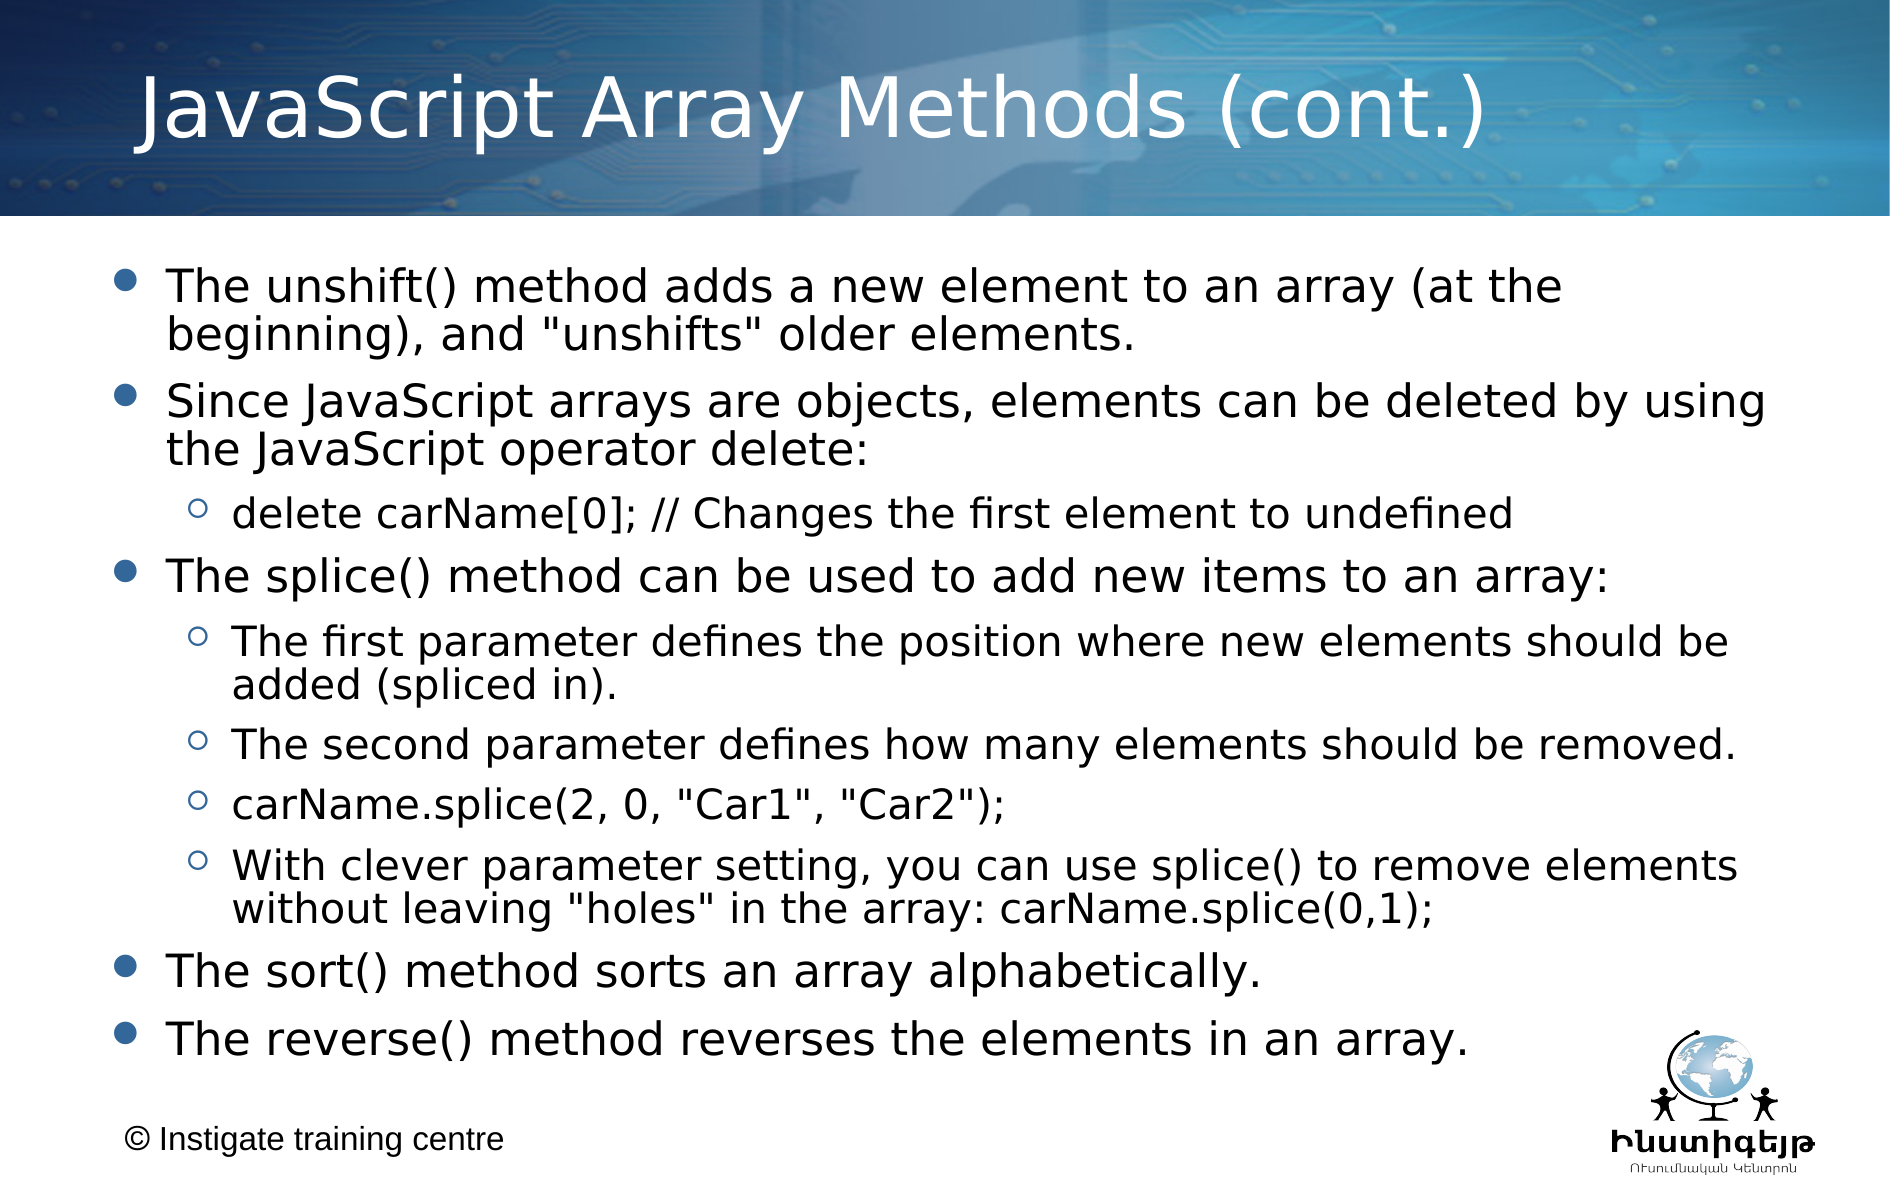

JavaScript Array Methods (cont.)
# The unshift() method adds a new element to an array (at the beginning), and "unshifts" older elements.
Since JavaScript arrays are objects, elements can be deleted by using the JavaScript operator delete:
delete carName[0]; // Changes the first element to undefined
The splice() method can be used to add new items to an array:
The first parameter defines the position where new elements should be added (spliced in).
The second parameter defines how many elements should be removed.
carName.splice(2, 0, "Car1", "Car2");
With clever parameter setting, you can use splice() to remove elements without leaving "holes" in the array: carName.splice(0,1);
The sort() method sorts an array alphabetically.
The reverse() method reverses the elements in an array.